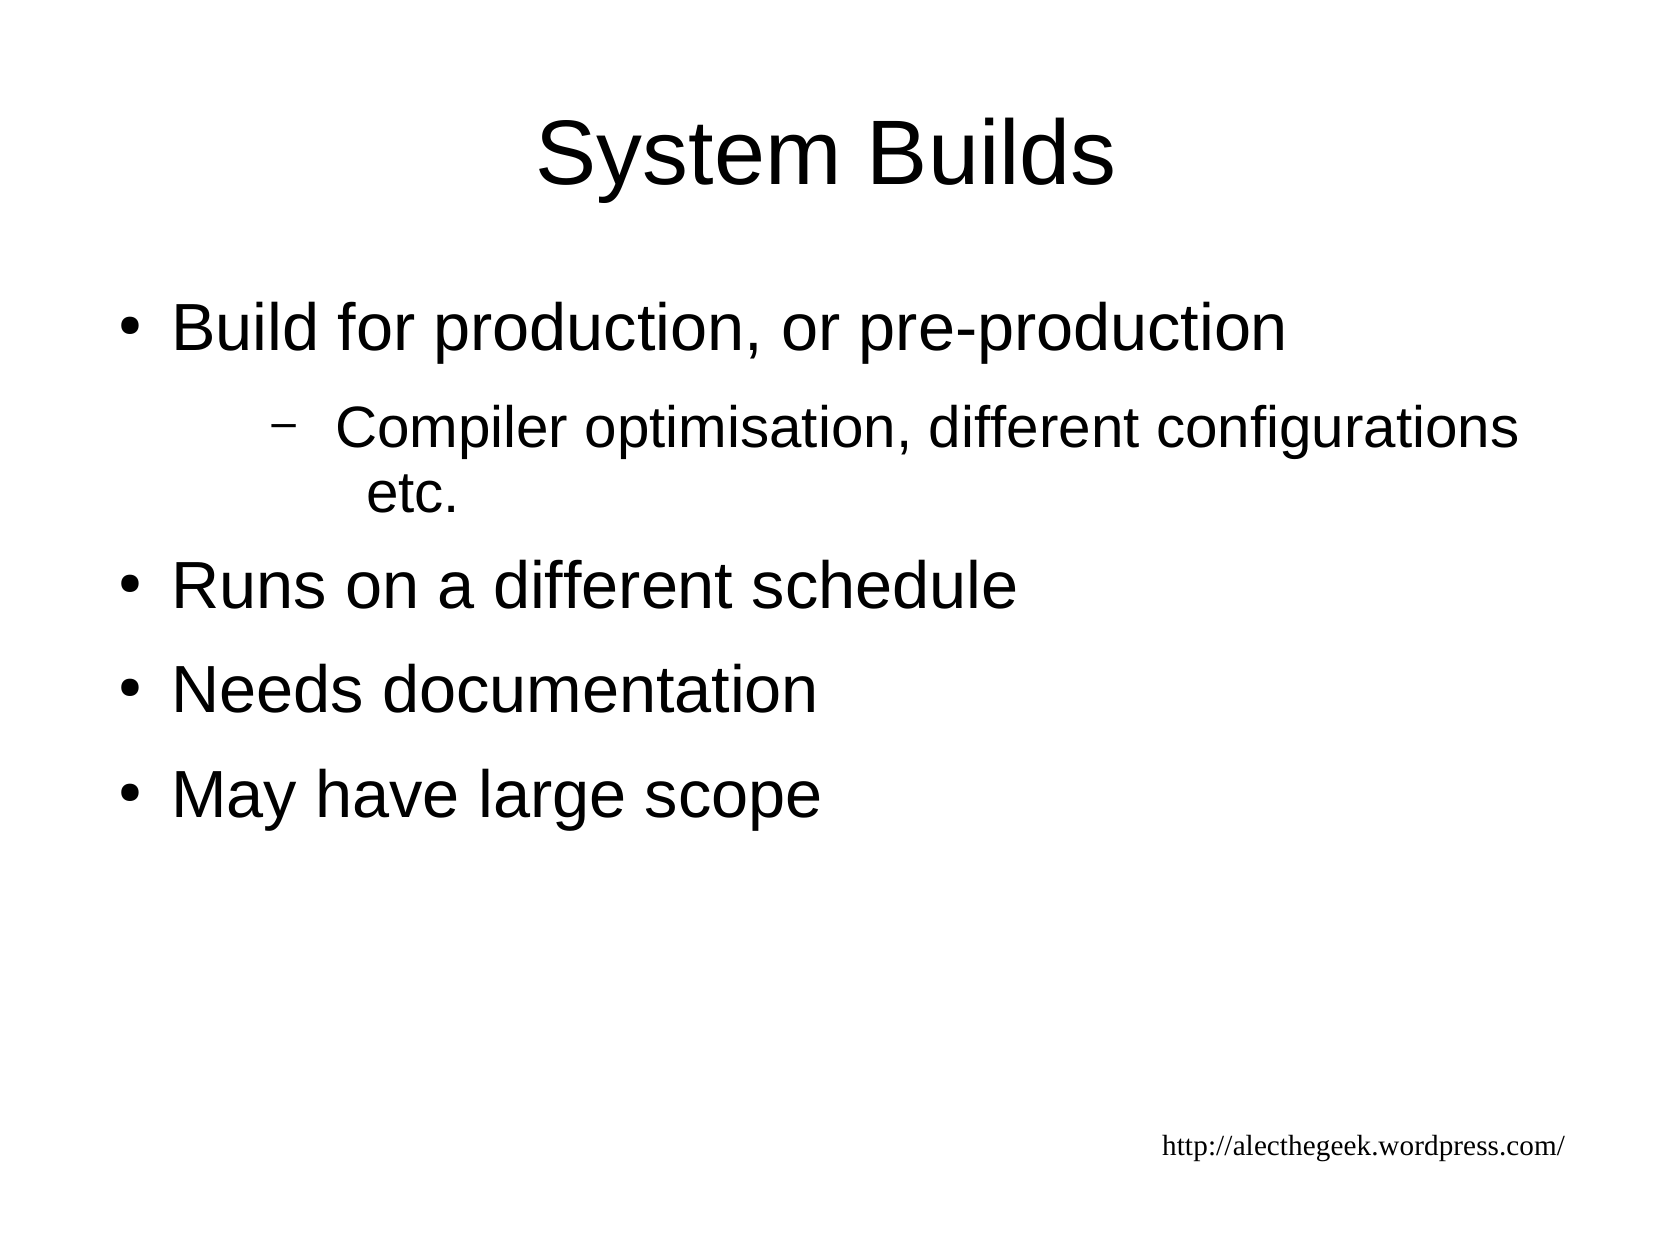

# System Builds
Build for production, or pre-production
 Compiler optimisation, different configurations etc.
Runs on a different schedule
Needs documentation
May have large scope
http://alecthegeek.wordpress.com/